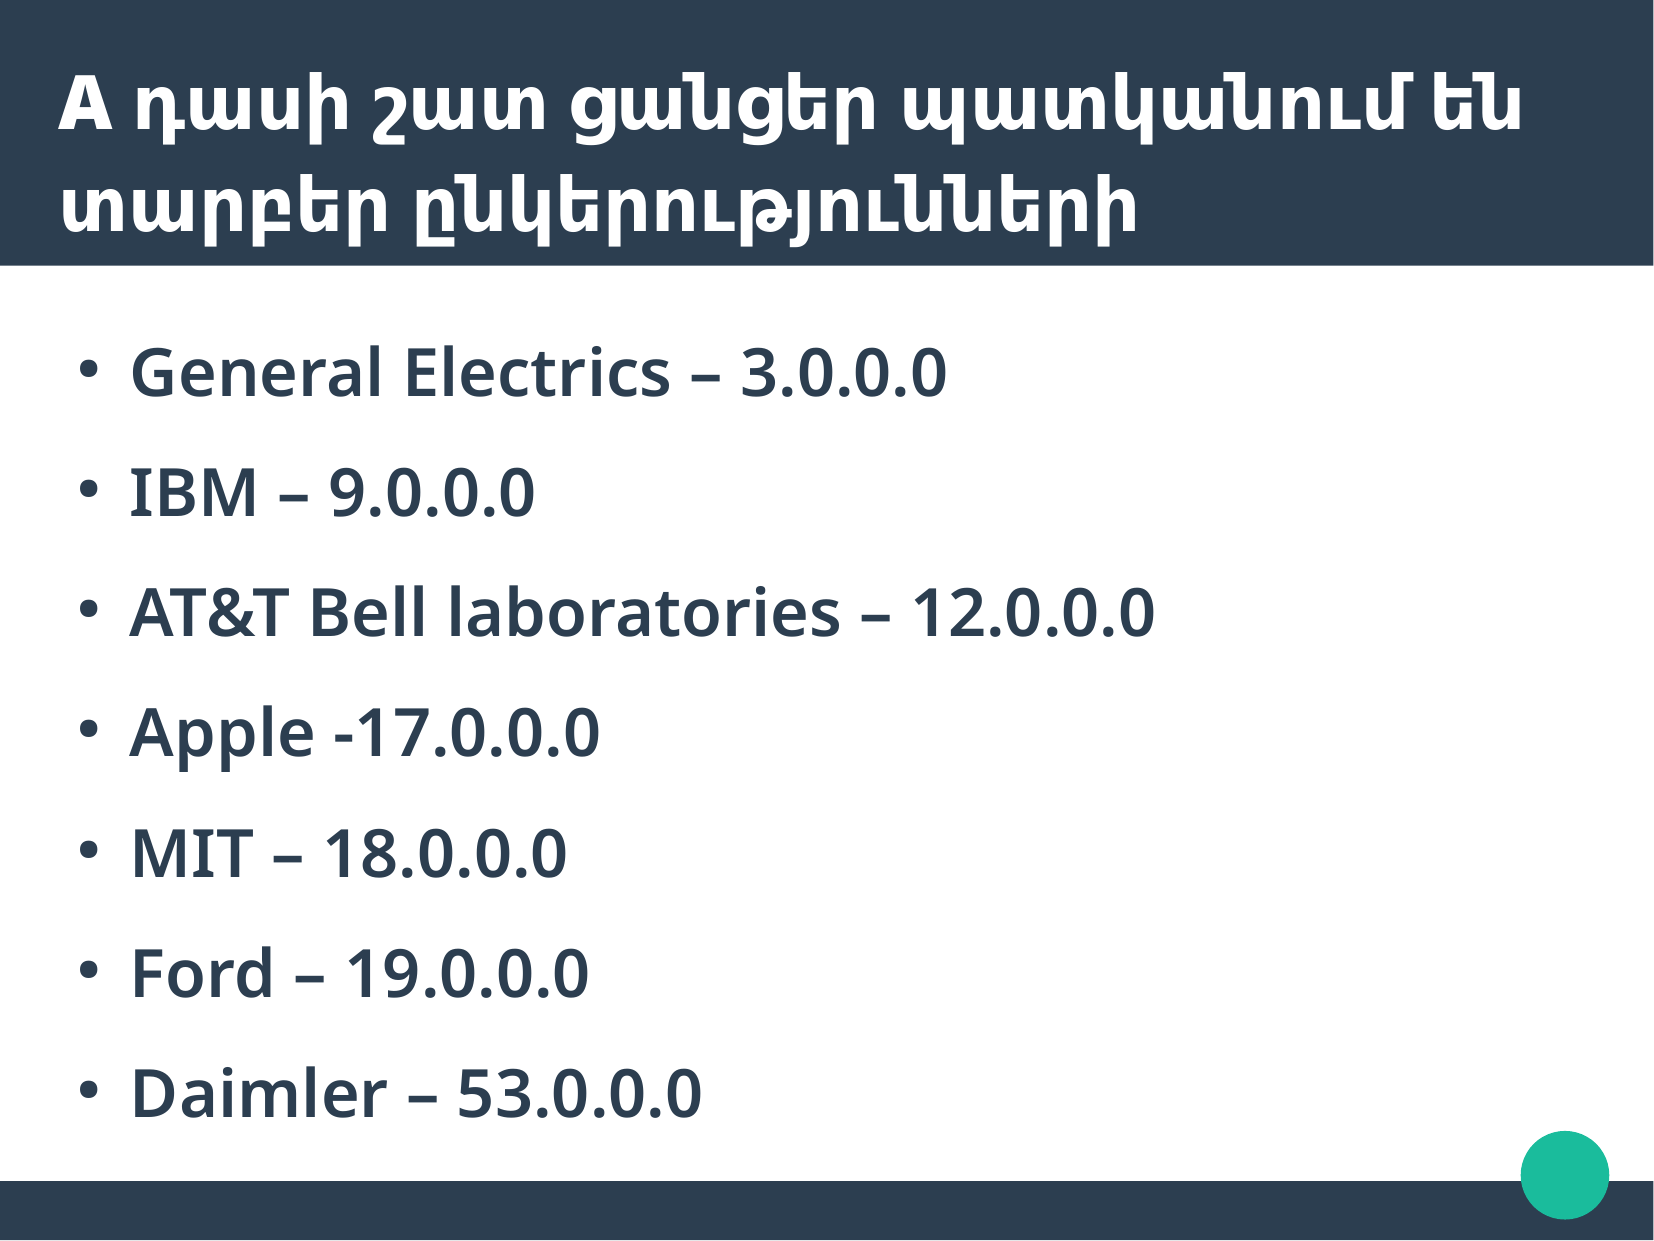

# А դասի շատ ցանցեր պատկանում են տարբեր ընկերությունների
General Electrics – 3.0.0.0
IBM – 9.0.0.0
AT&T Bell laboratories – 12.0.0.0
Apple -17.0.0.0
MIT – 18.0.0.0
Ford – 19.0.0.0
Daimler – 53.0.0.0